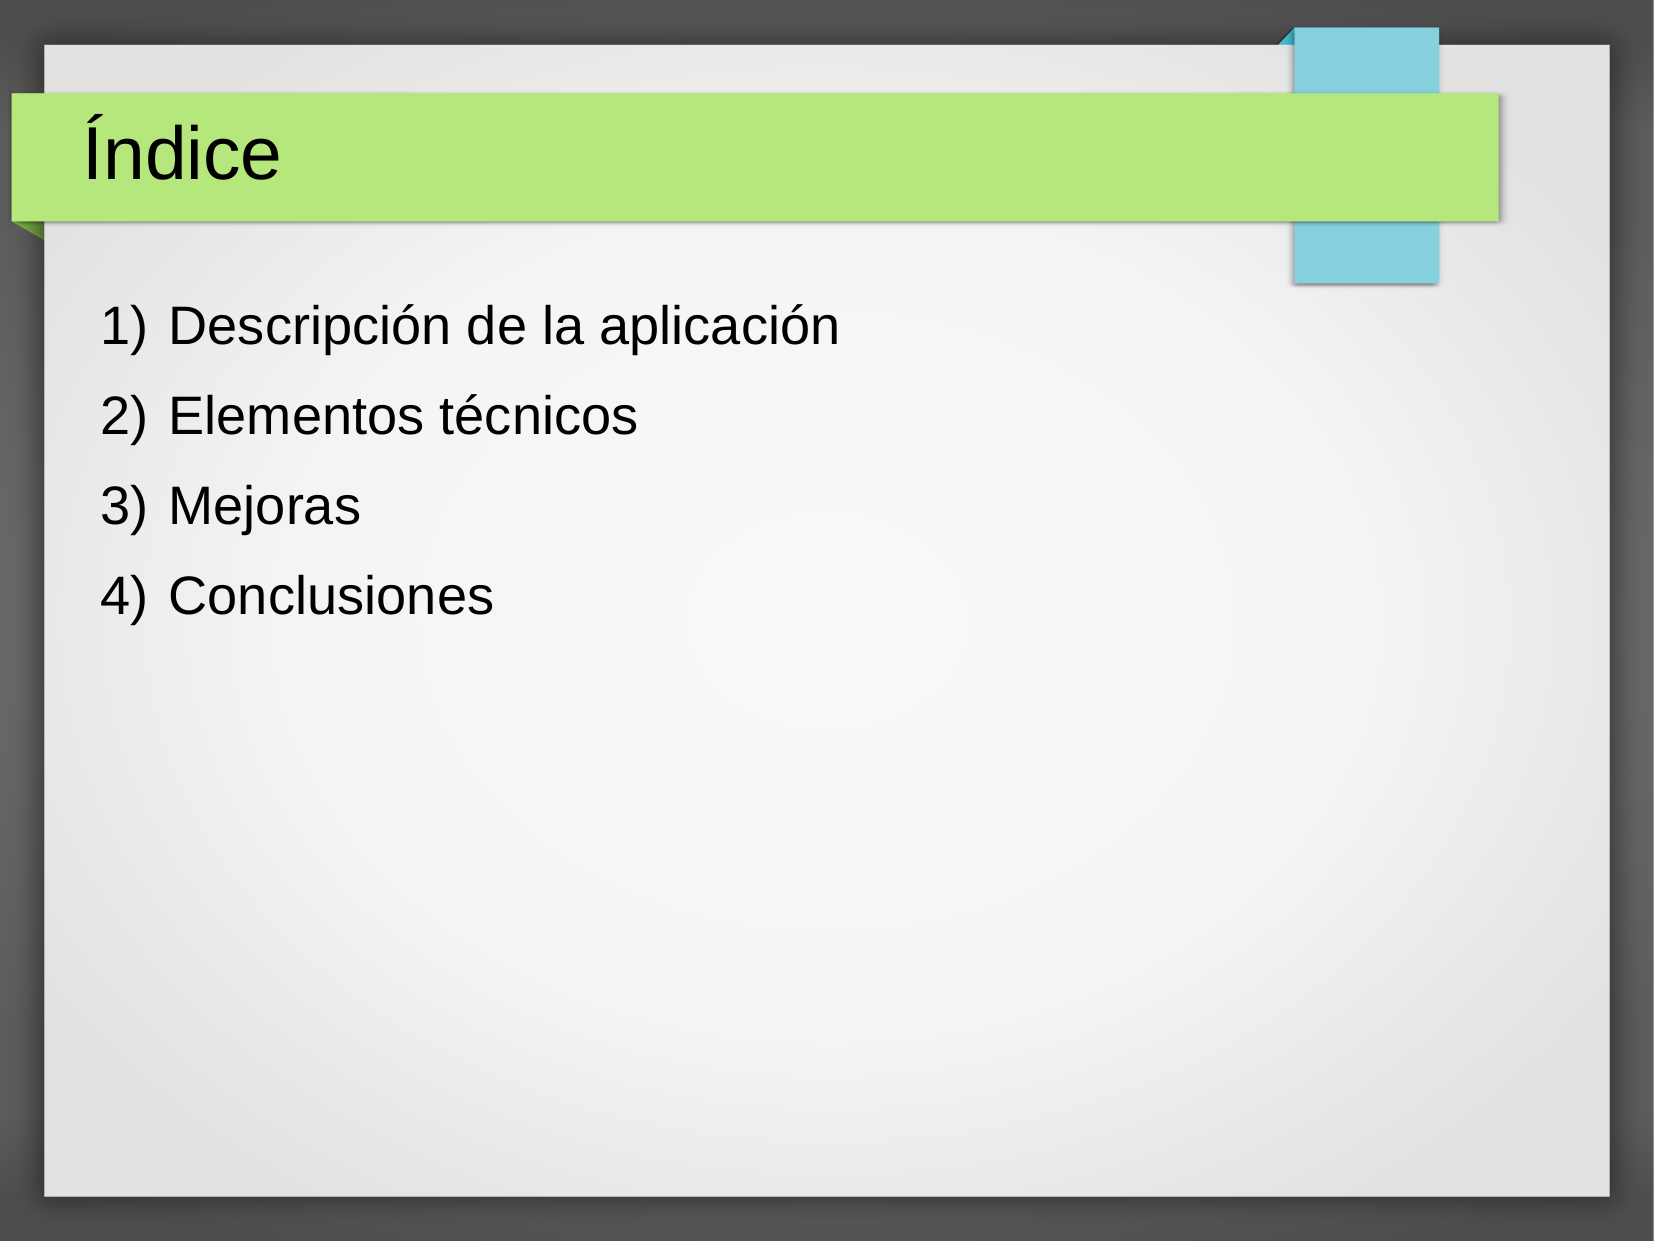

# Índice
 Descripción de la aplicación
 Elementos técnicos
 Mejoras
 Conclusiones